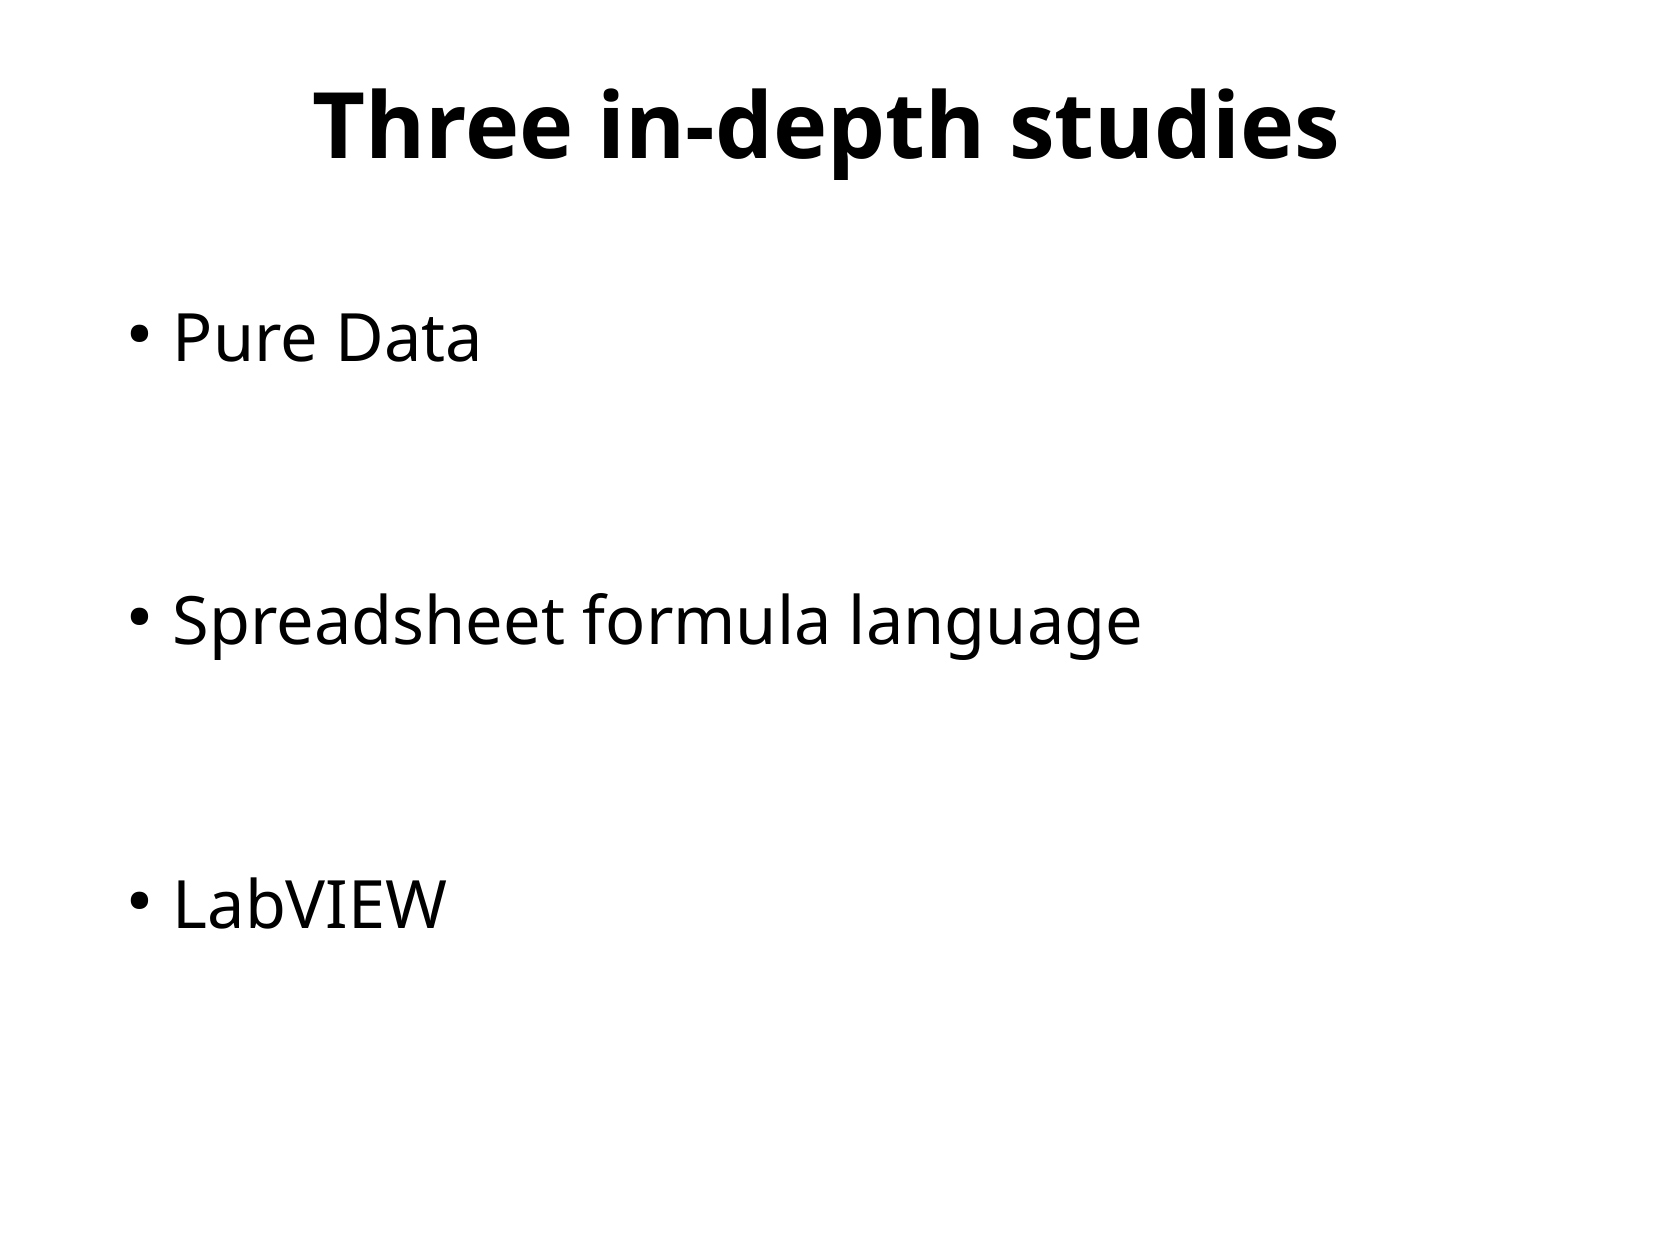

# Three in-depth studies
Pure Data
Spreadsheet formula language
LabVIEW